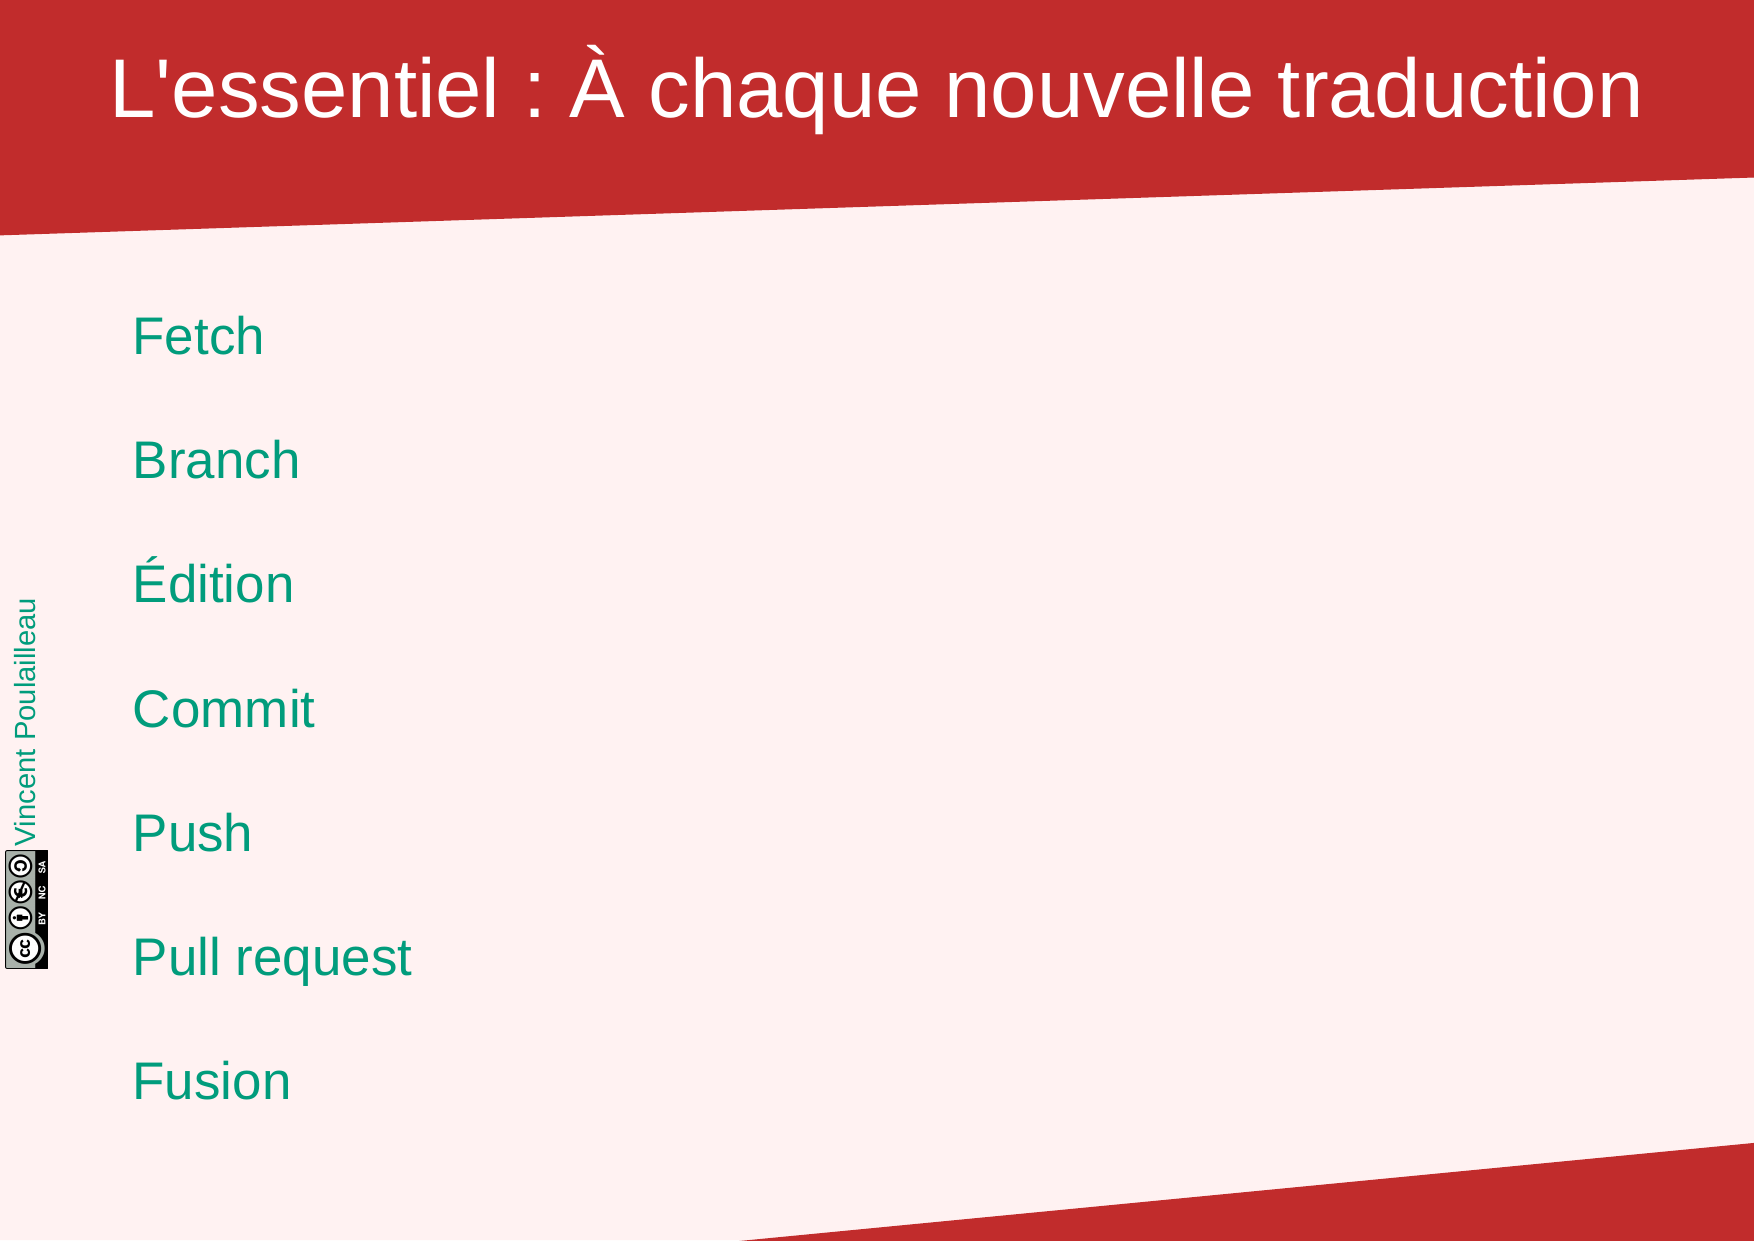

L'essentiel : À chaque nouvelle traduction
Fetch
Branch
Édition
Commit
Push
Pull request
Fusion
© 2019 Vincent Poulailleau